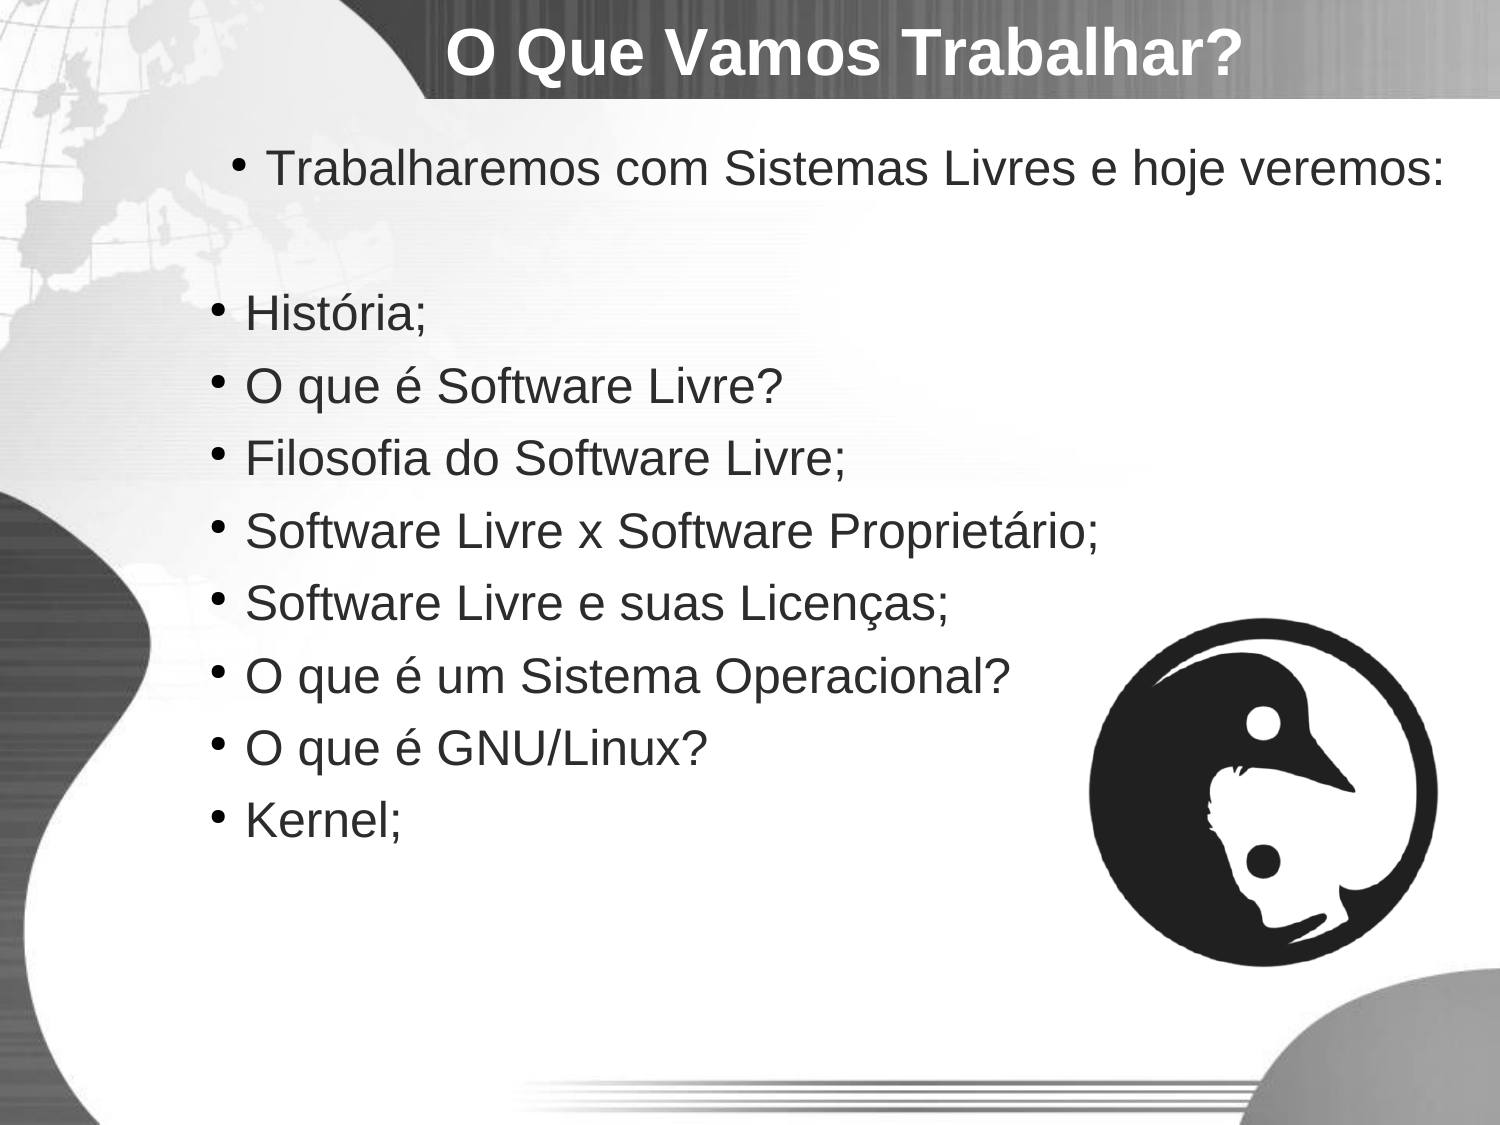

# O Que Vamos Trabalhar?
Trabalharemos com Sistemas Livres e hoje veremos:
História;
O que é Software Livre?
Filosofia do Software Livre;
Software Livre x Software Proprietário;
Software Livre e suas Licenças;
O que é um Sistema Operacional?
O que é GNU/Linux?
Kernel;